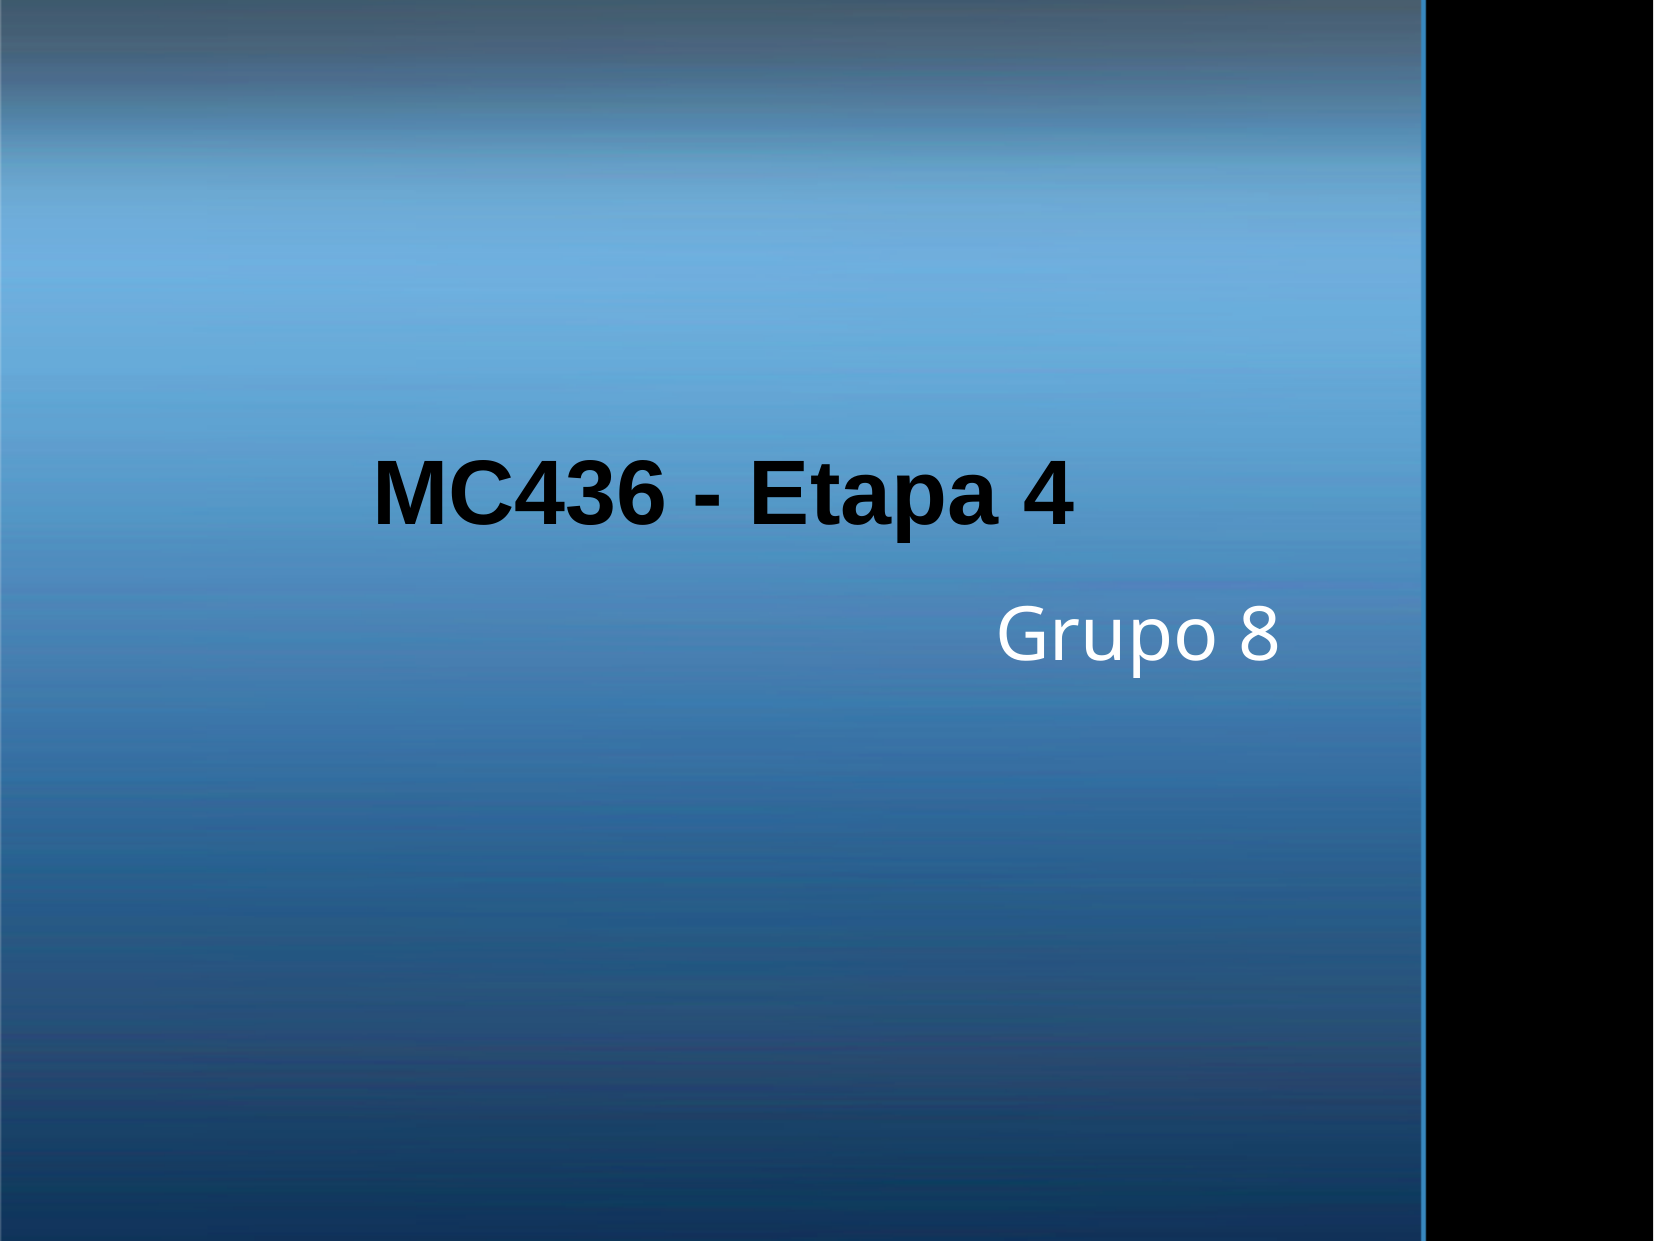

# MC436 - Etapa 4
Grupo 8